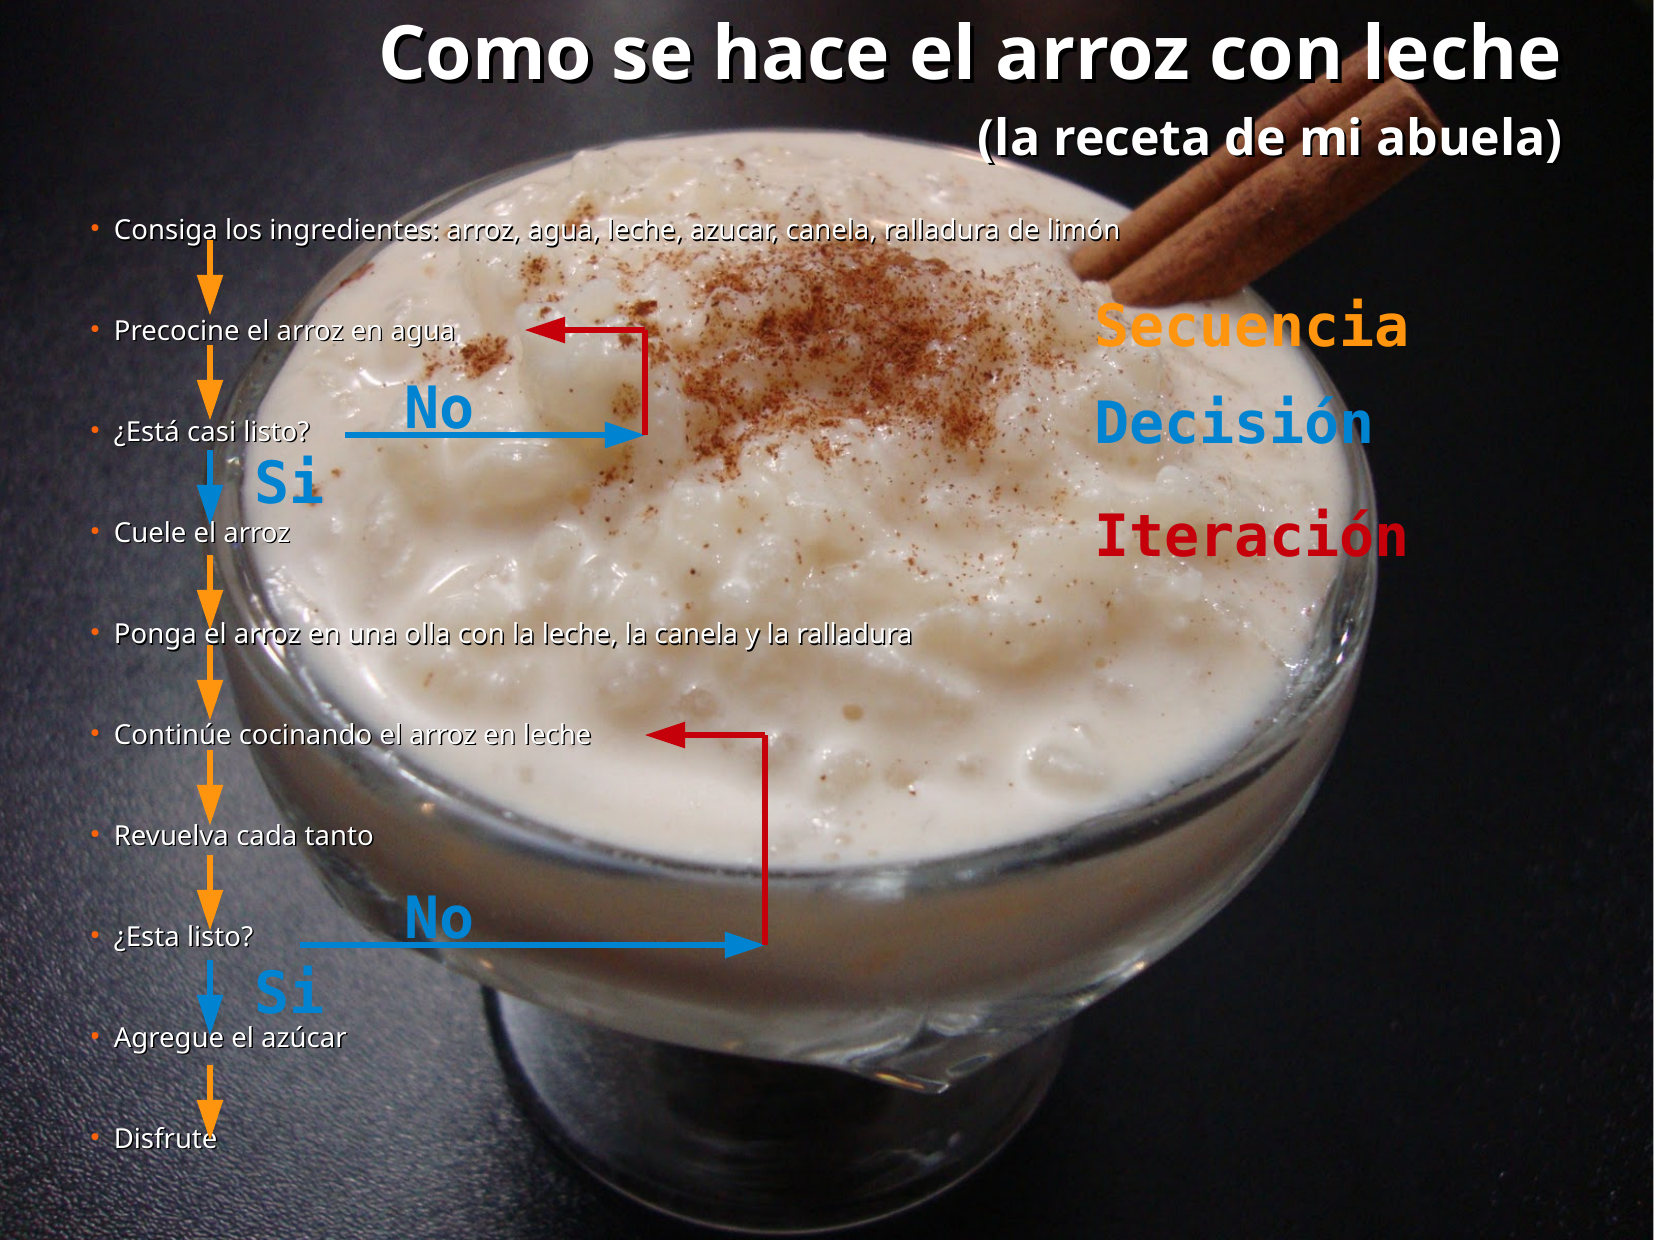

# Como se hace el arroz con leche (la receta de mi abuela)
Consiga los ingredientes: arroz, agua, leche, azucar, canela, ralladura de limón
Precocine el arroz en agua
¿Está casi listo?
Cuele el arroz
Ponga el arroz en una olla con la leche, la canela y la ralladura
Continúe cocinando el arroz en leche
Revuelva cada tanto
¿Esta listo?
Agregue el azúcar
Disfrute
Secuencia
No
Decisión
Si
Iteración
No
Si
Fisica Para Todos (Nuñez+Asorey+Estupinian)
19